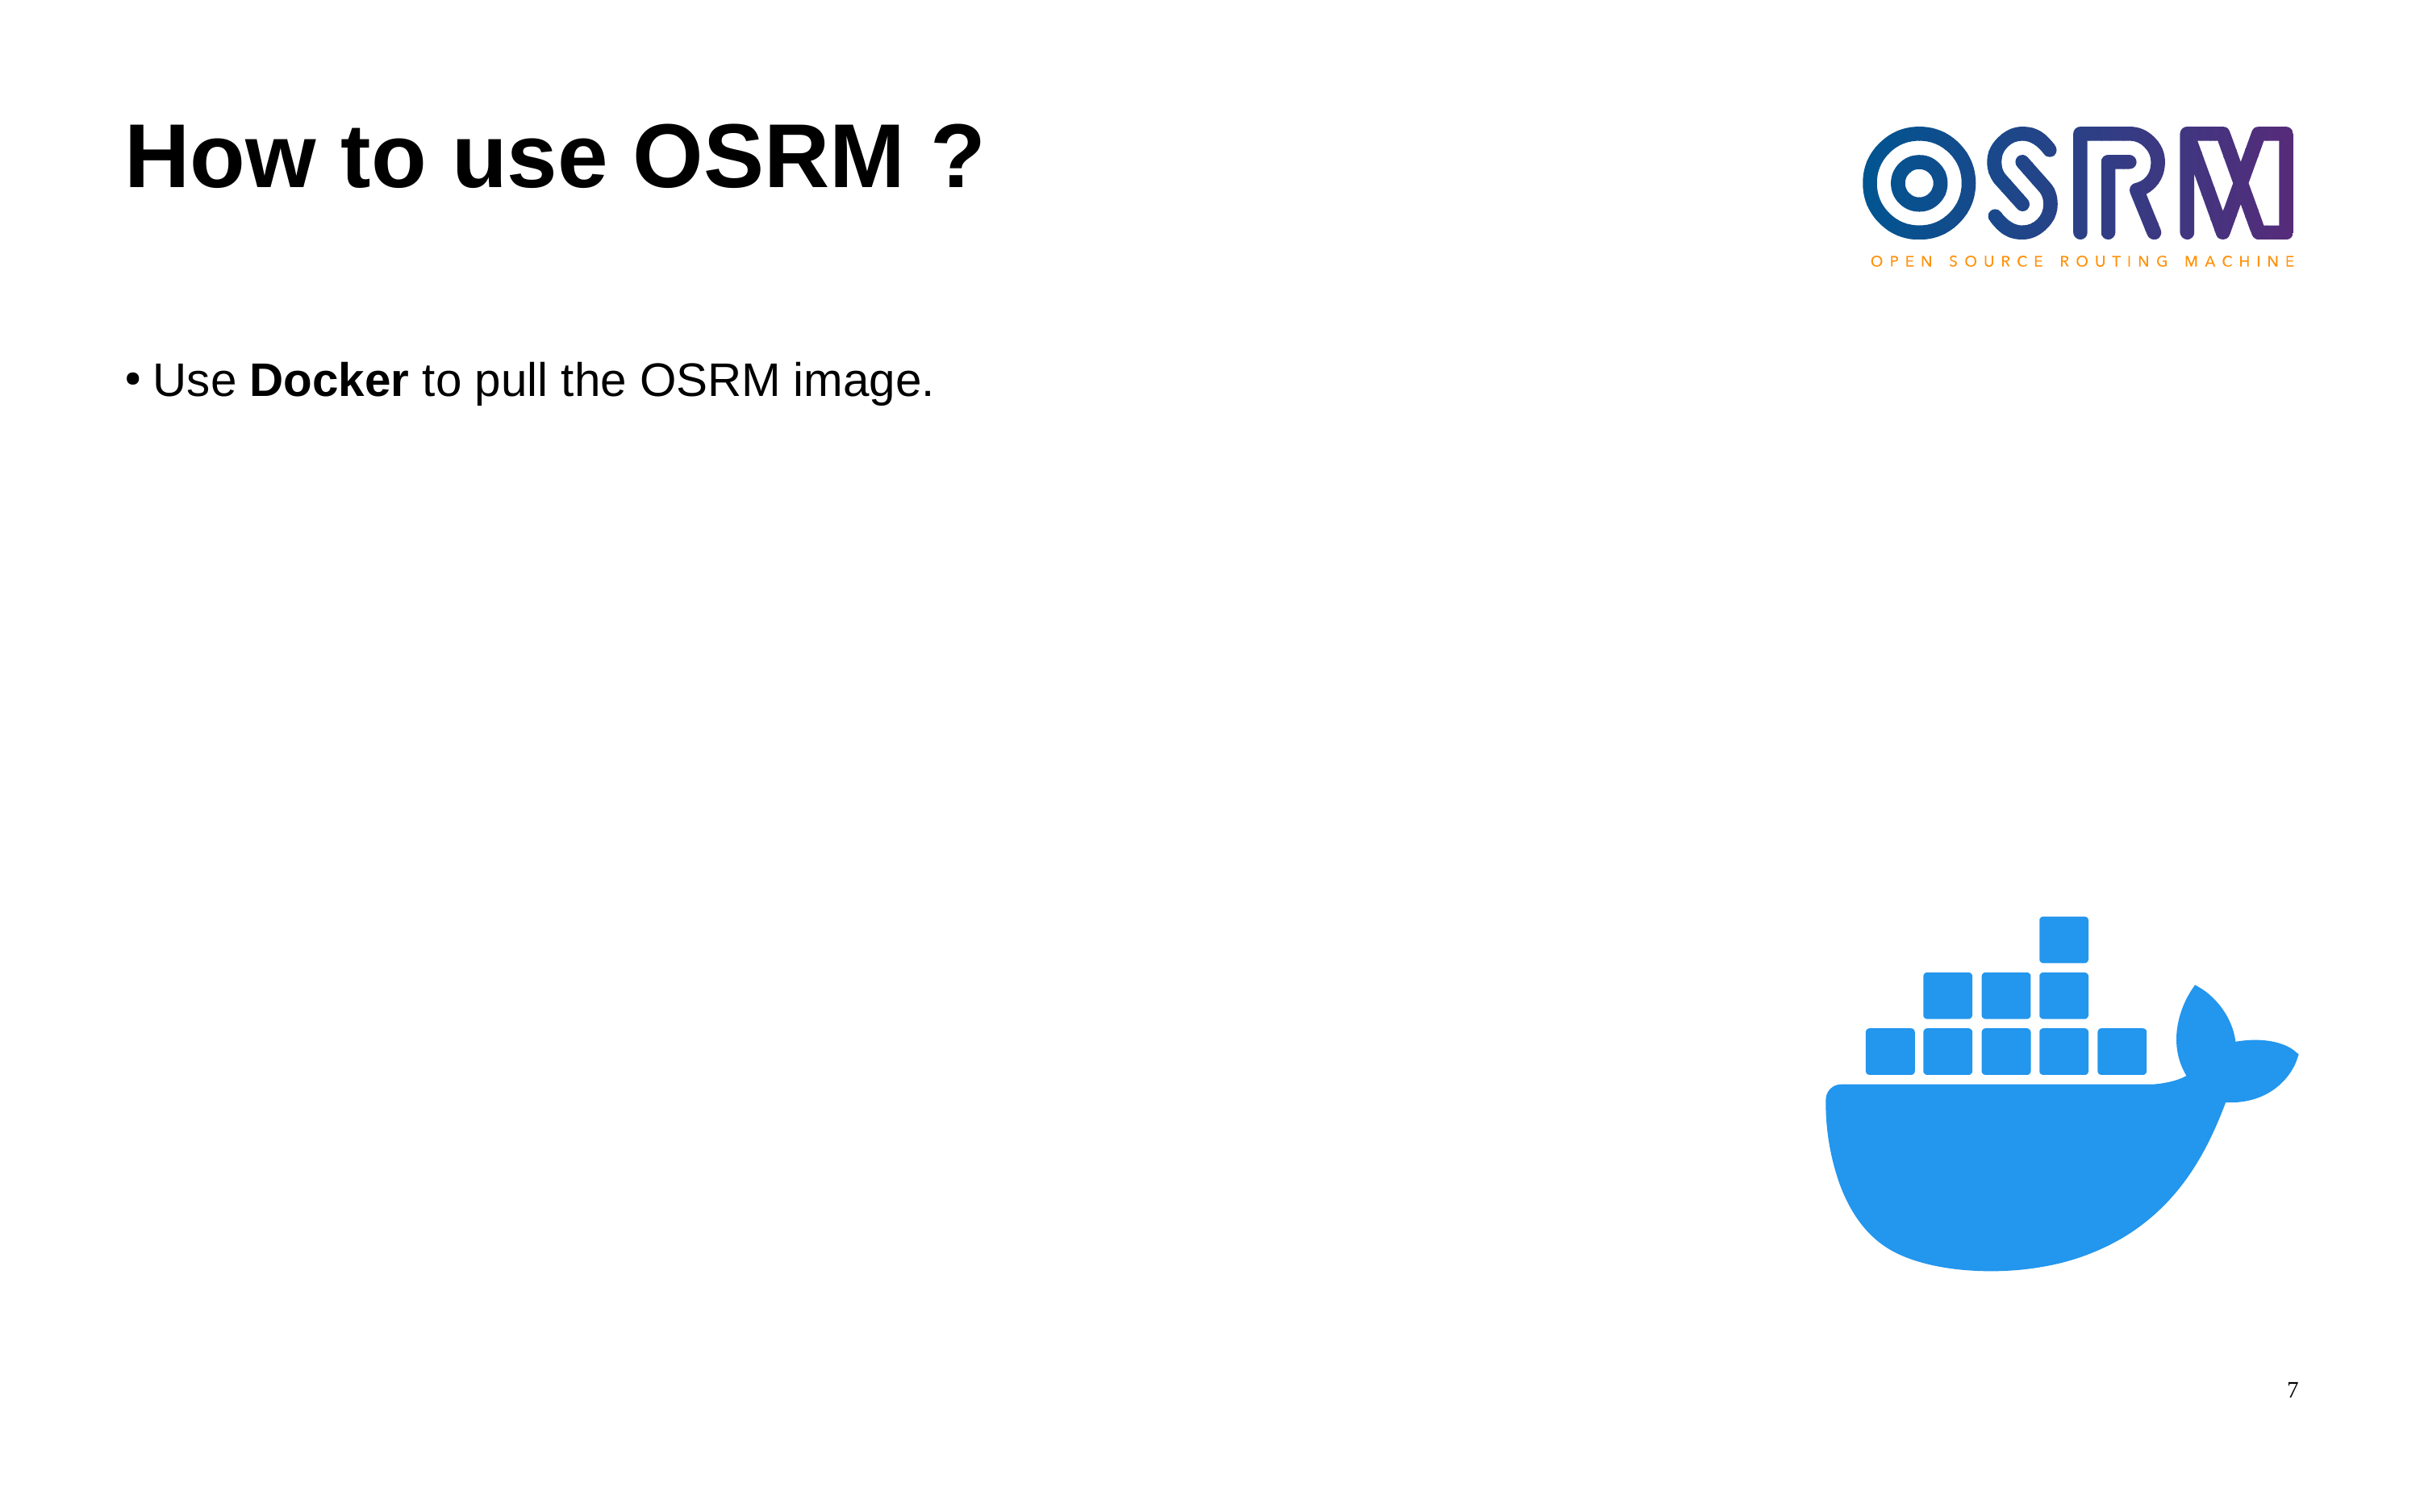

How to use OSRM ?
Use Docker to pull the OSRM image.
7